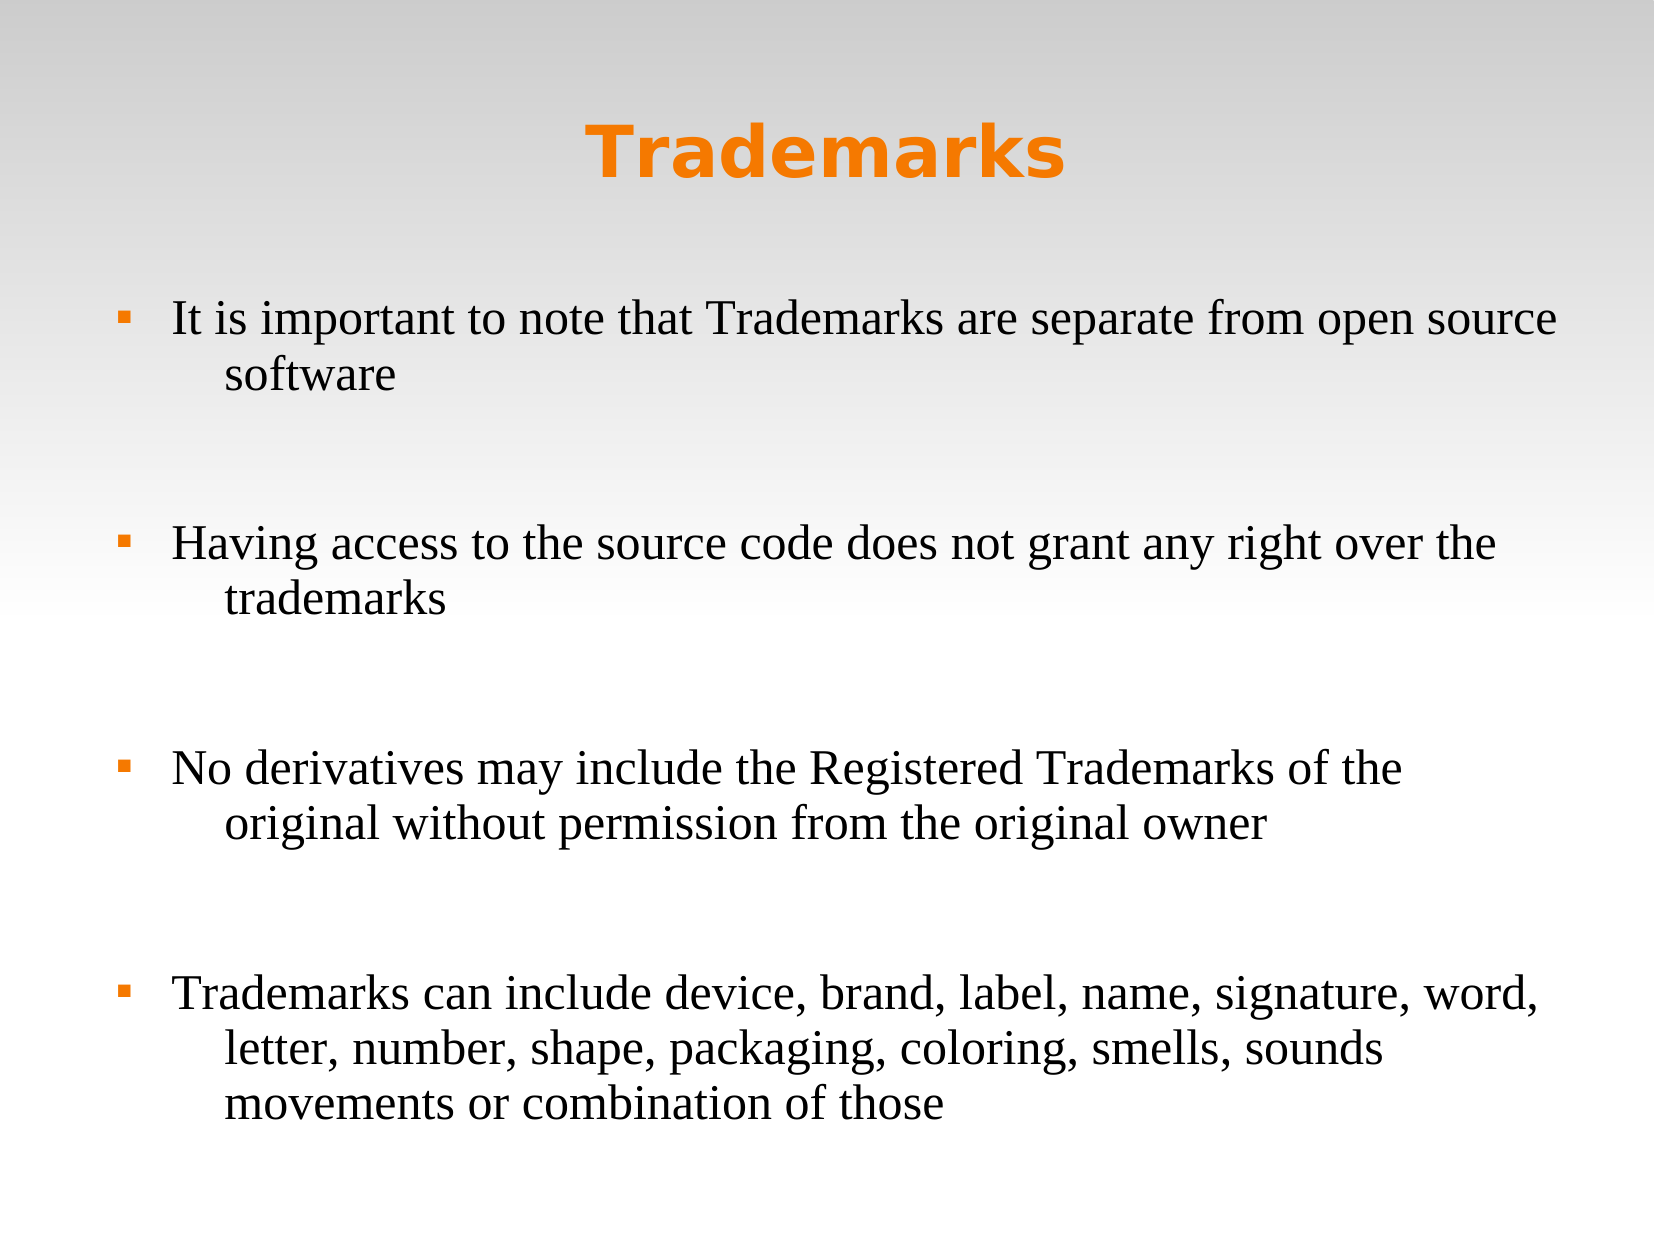

# Trademarks
It is important to note that Trademarks are separate from open source software
Having access to the source code does not grant any right over the trademarks
No derivatives may include the Registered Trademarks of the original without permission from the original owner
Trademarks can include device, brand, label, name, signature, word, letter, number, shape, packaging, coloring, smells, sounds movements or combination of those